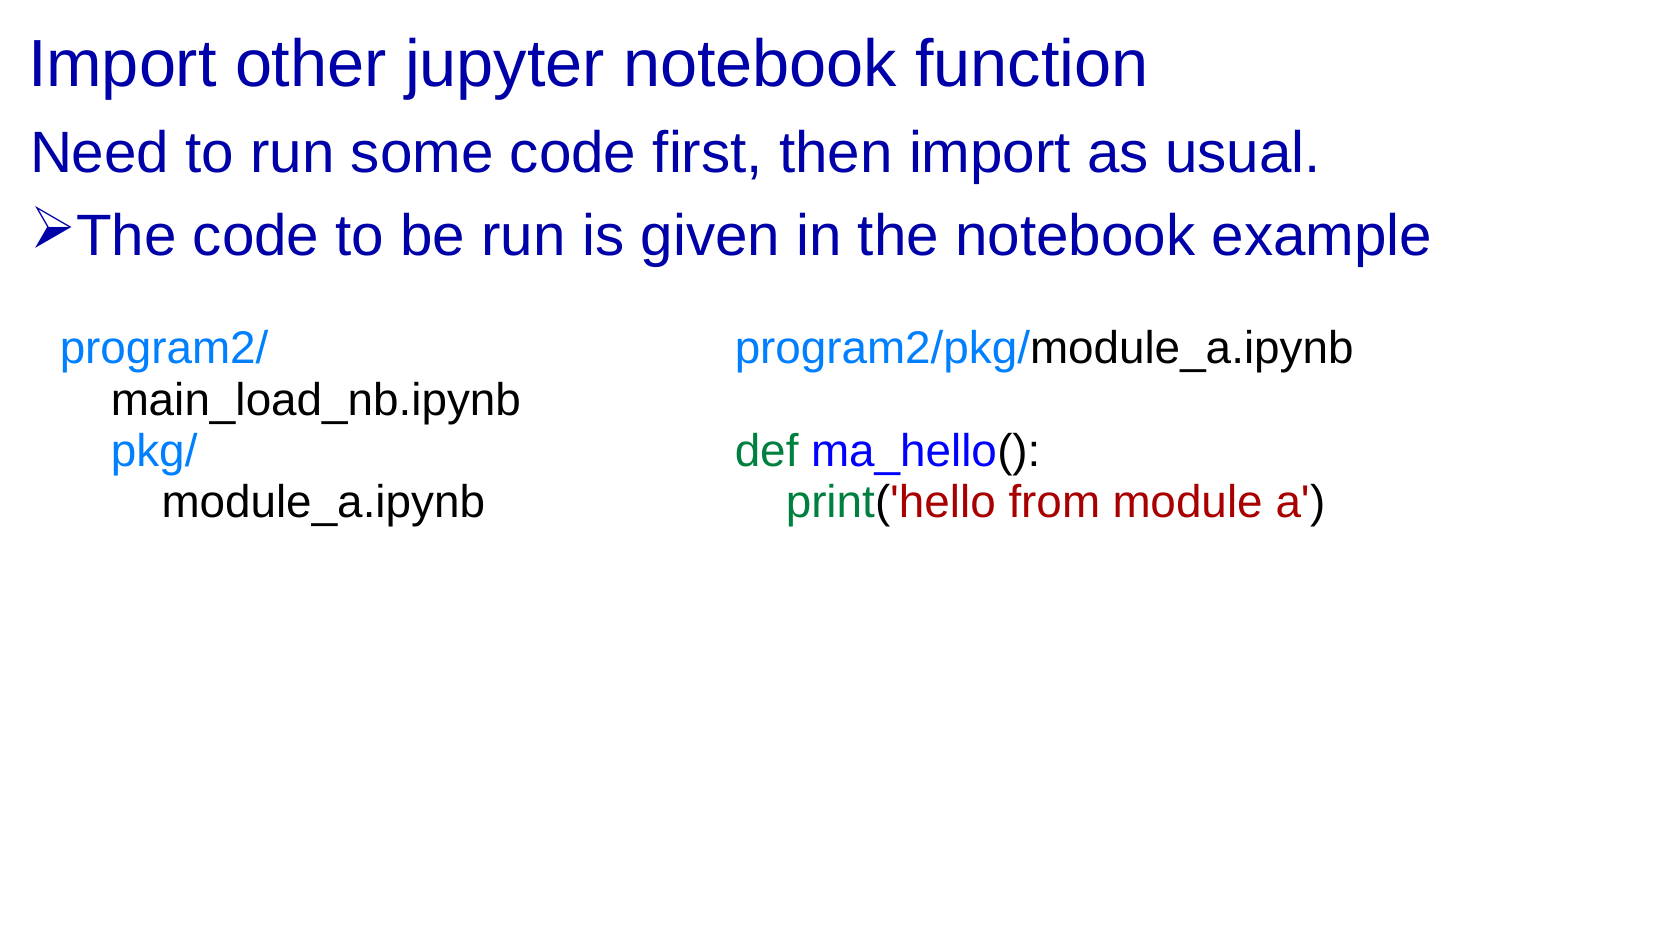

# Import other jupyter notebook function
Need to run some code first, then import as usual.
The code to be run is given in the notebook example
program2/
 main_load_nb.ipynb
 pkg/
 module_a.ipynb
program2/pkg/module_a.ipynb
def ma_hello():
 print('hello from module a')